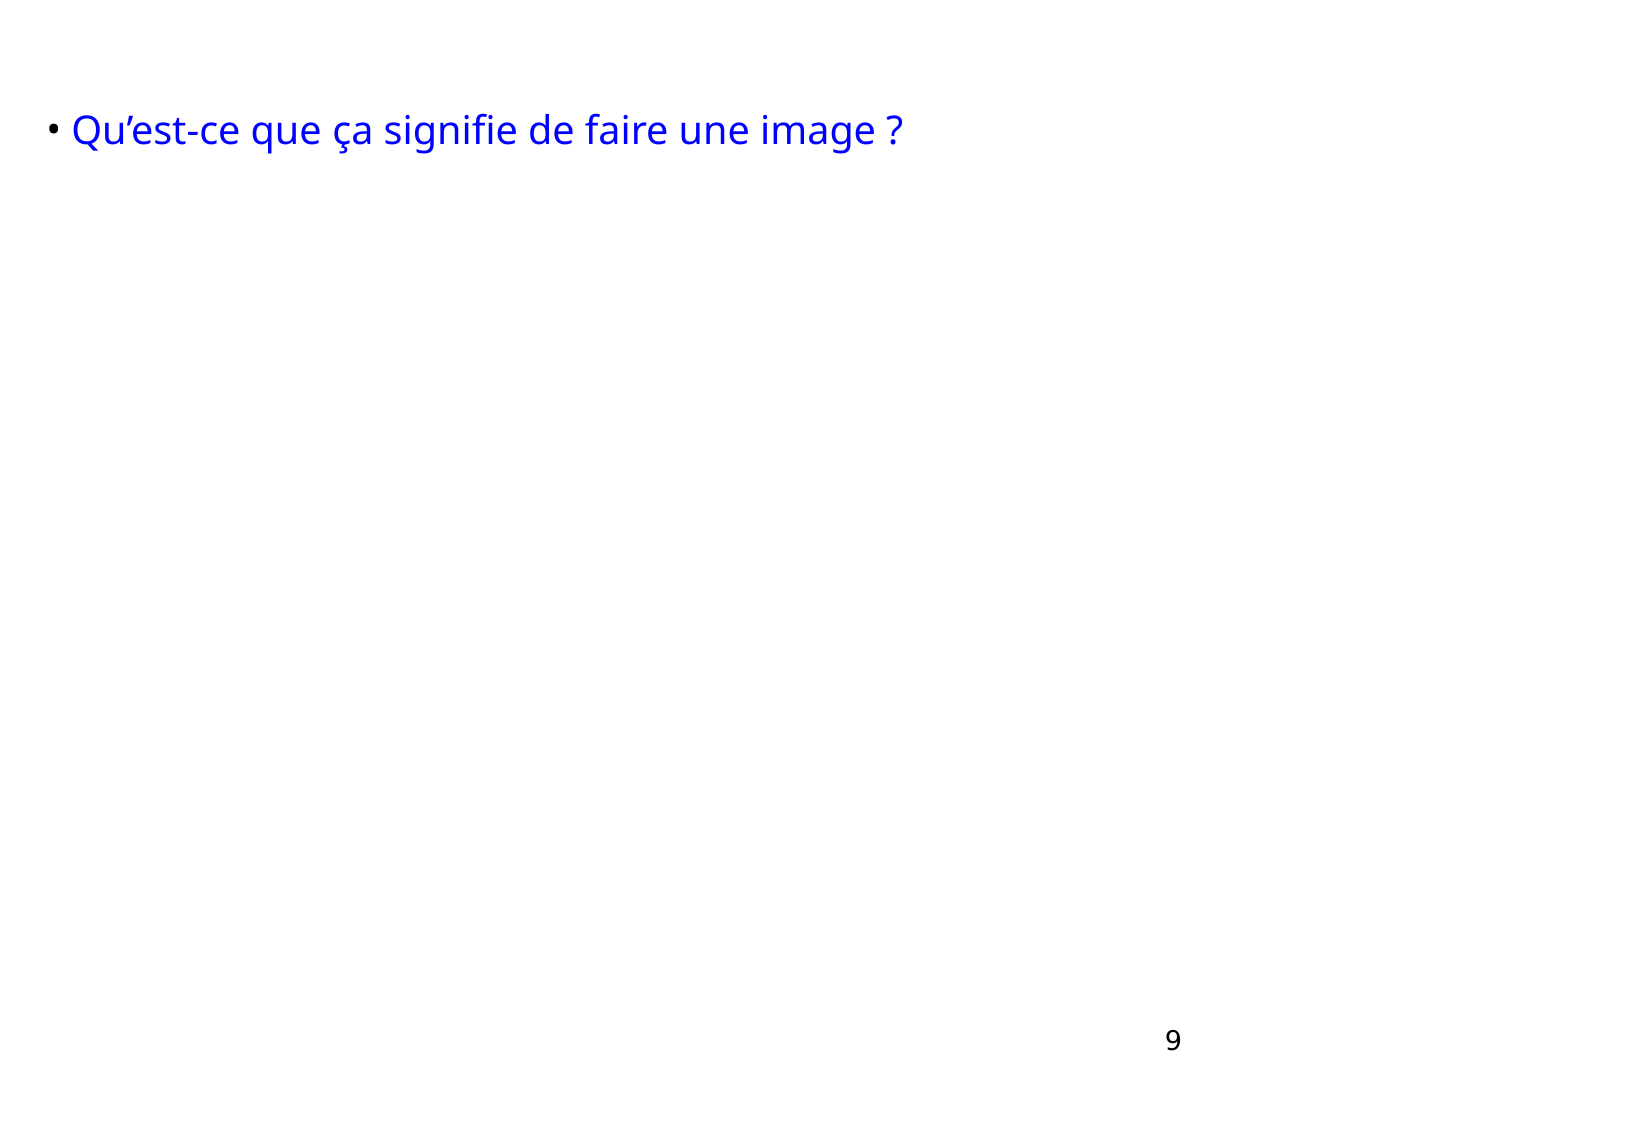

Qu’est-ce que ça signifie de faire une image ?